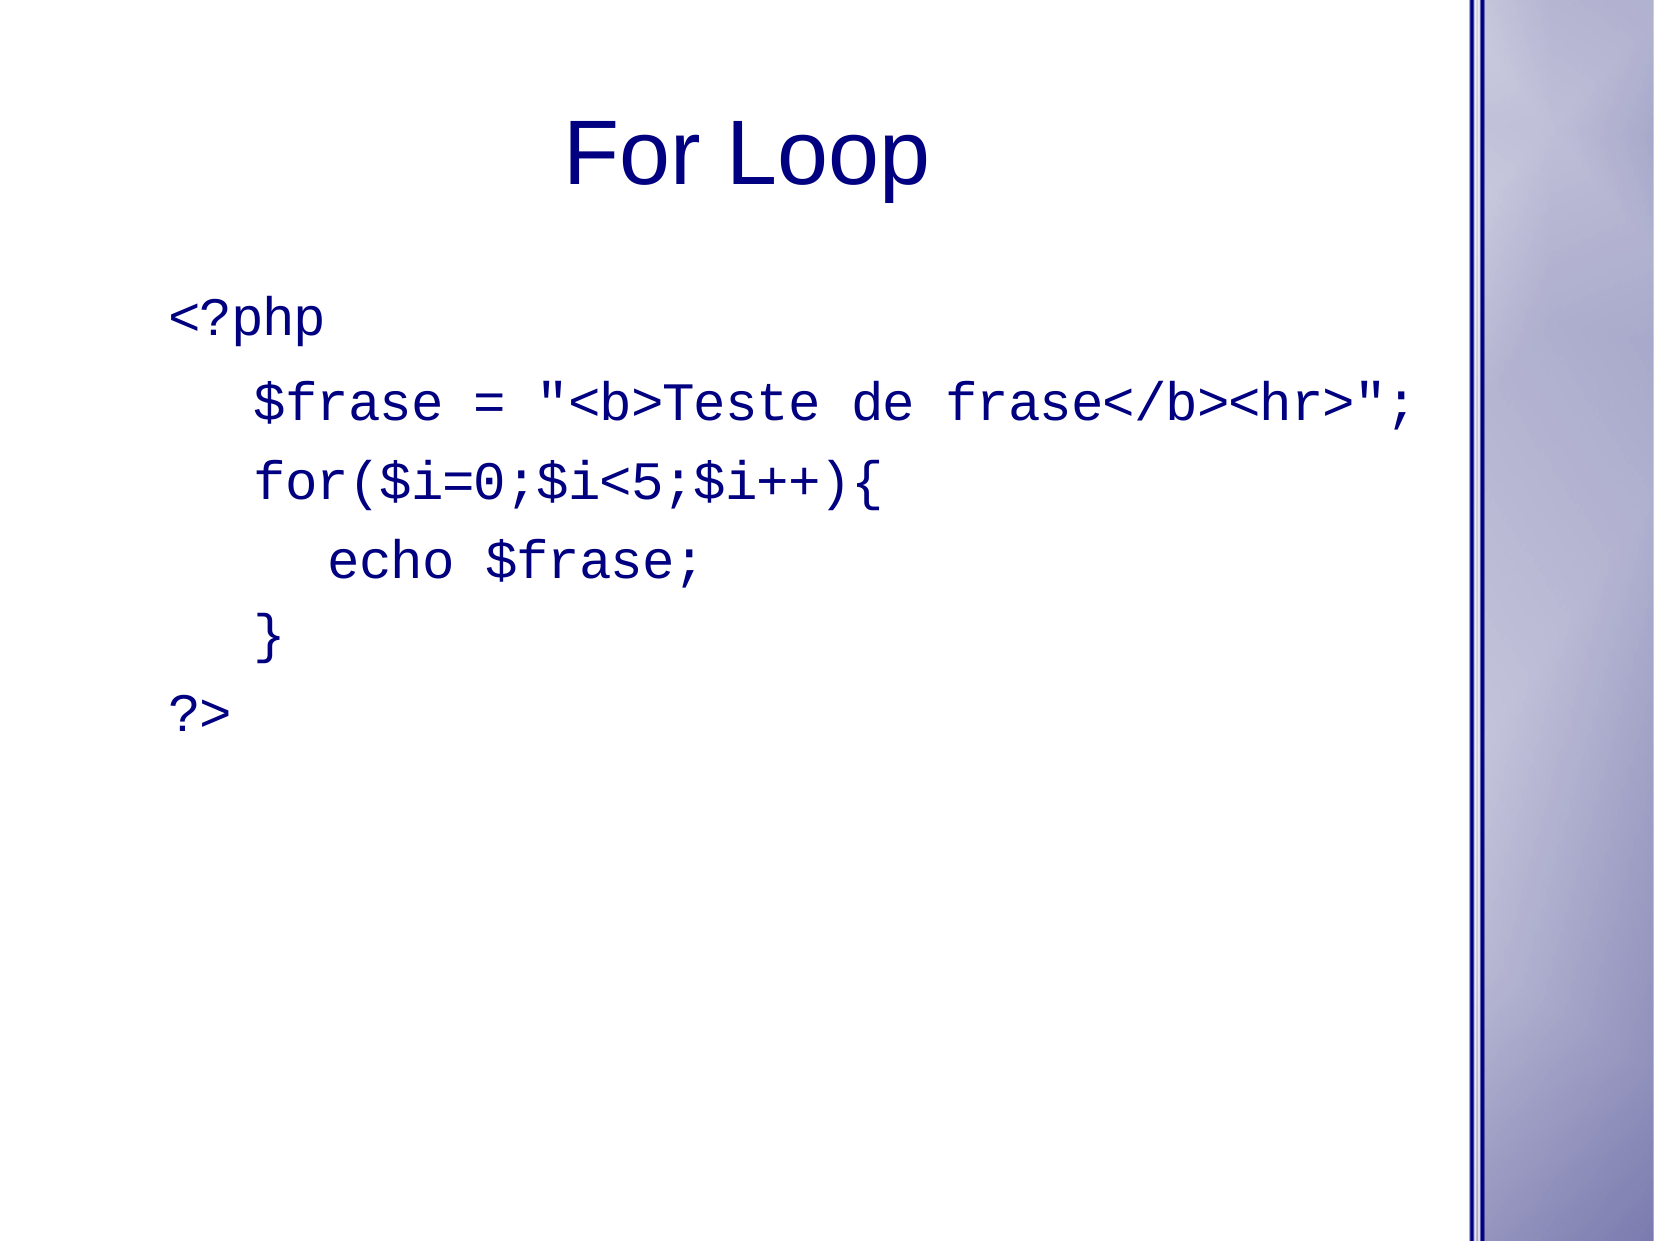

# For Loop
<?php
$frase = "<b>Teste de frase</b><hr>";
for($i=0;$i<5;$i++){
echo $frase;
}
?>